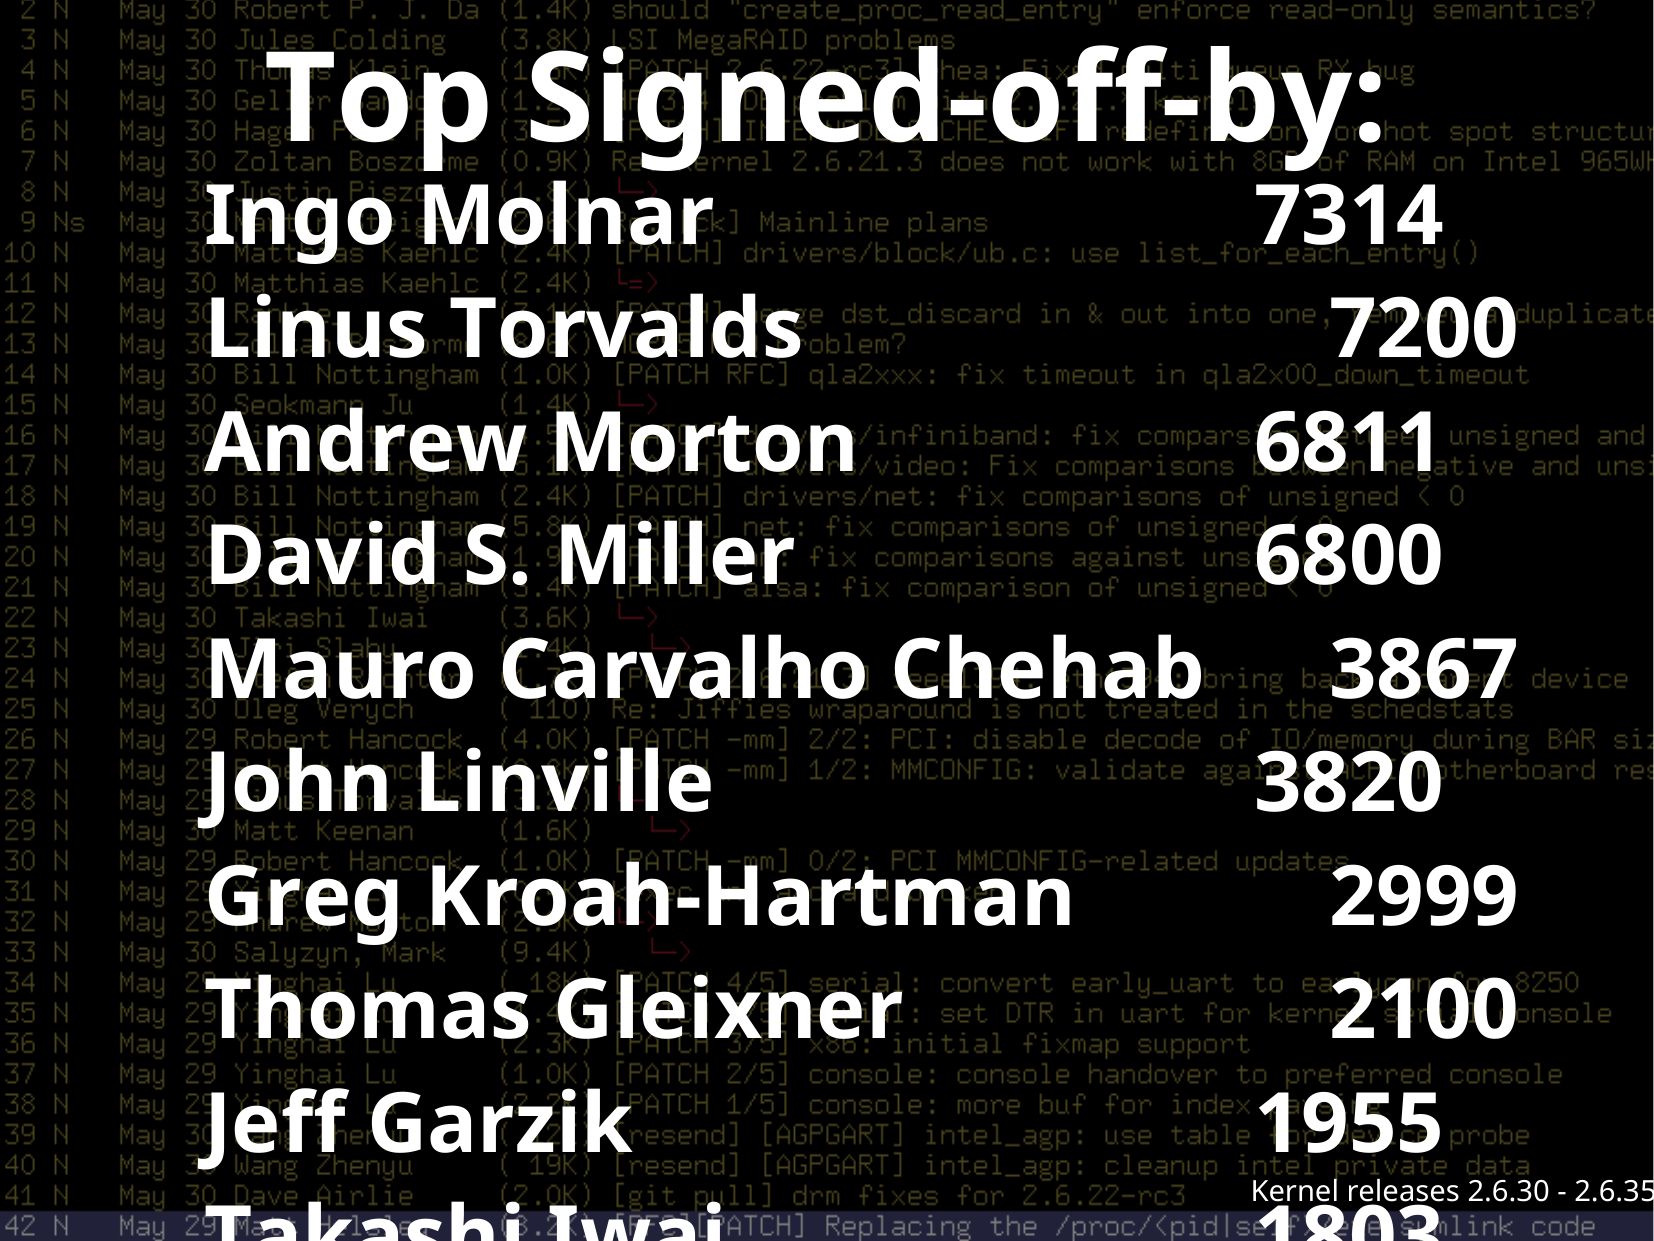

Top Signed-off-by:
Ingo Molnar								7314
Linus Torvalds							7200
Andrew Morton						6811
David S. Miller							6800
Mauro Carvalho Chehab		3867
John Linville								3820
Greg Kroah-Hartman				2999
Thomas Gleixner						2100
Jeff Garzik									1955
Takashi Iwai								1803
Kernel releases 2.6.30 - 2.6.35